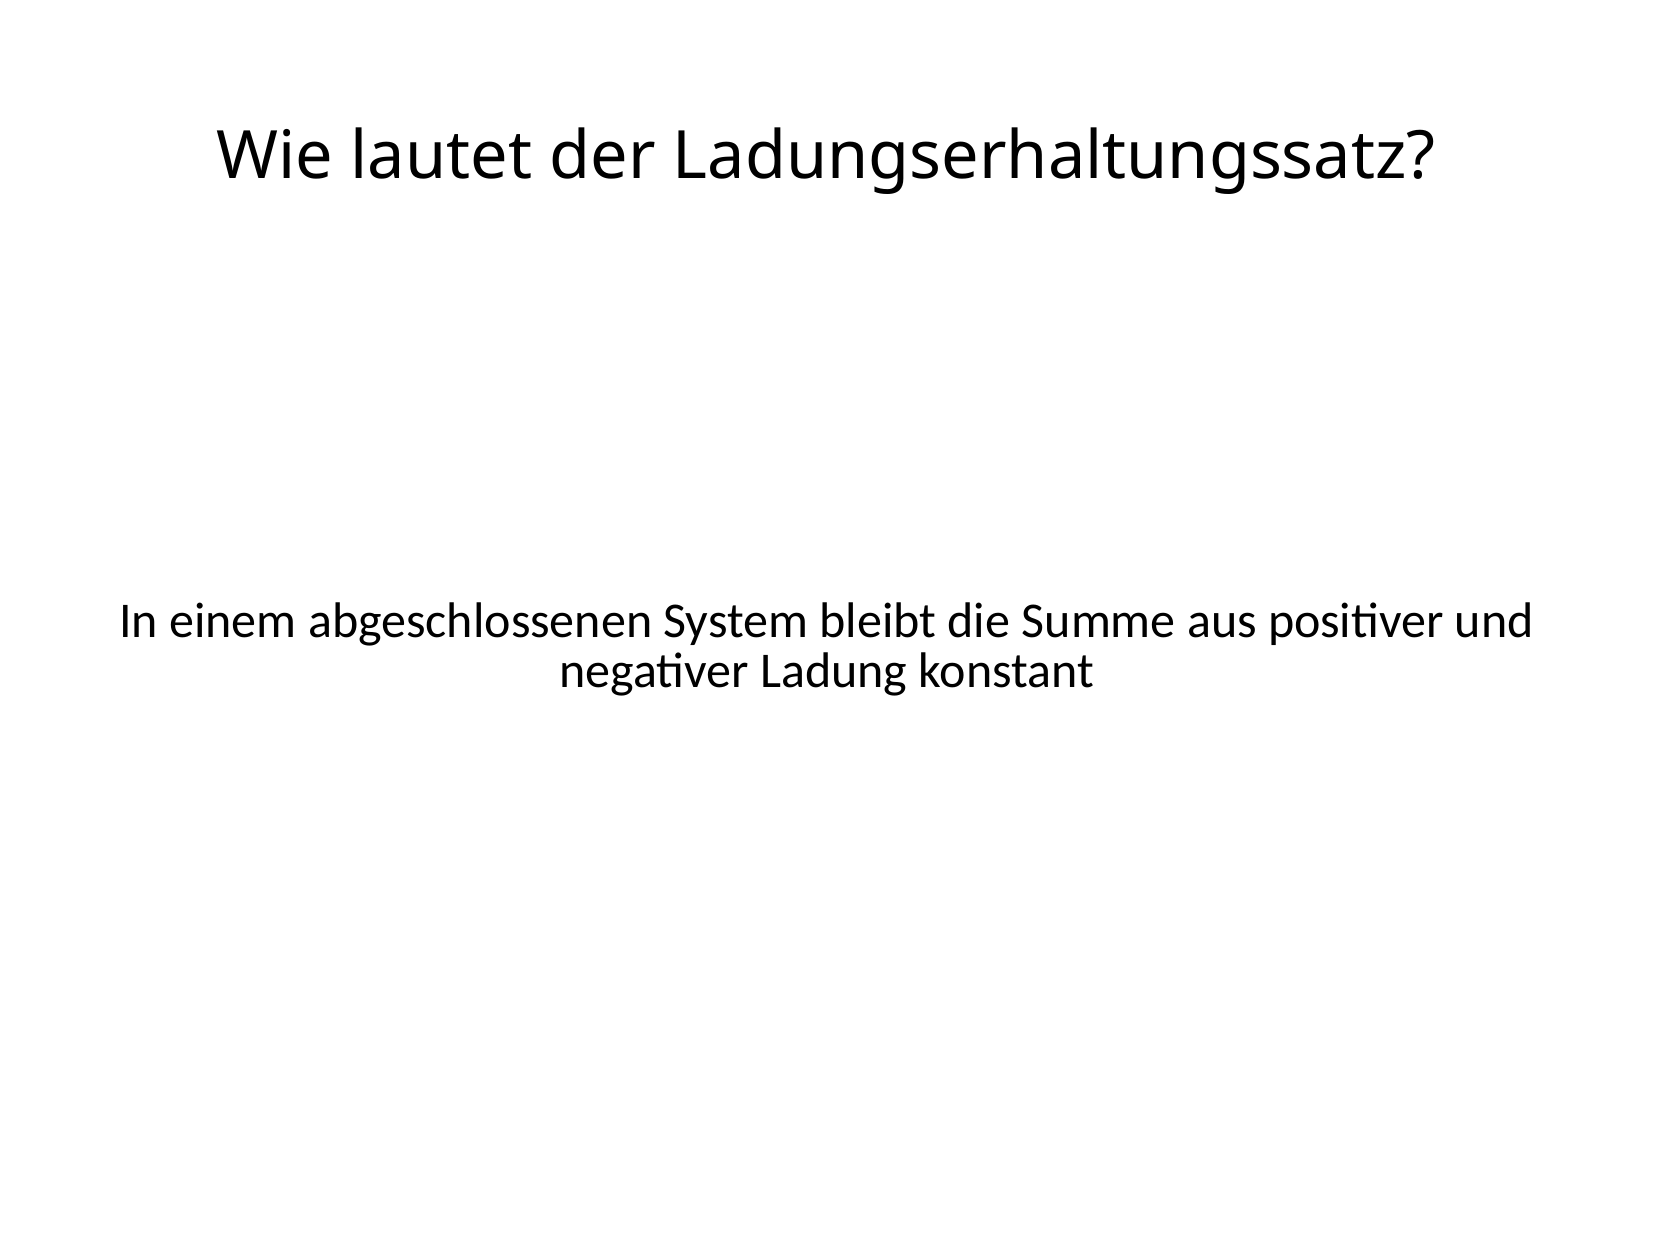

# Wie lautet der Ladungserhaltungssatz?
In einem abgeschlossenen System bleibt die Summe aus positiver und negativer Ladung konstant